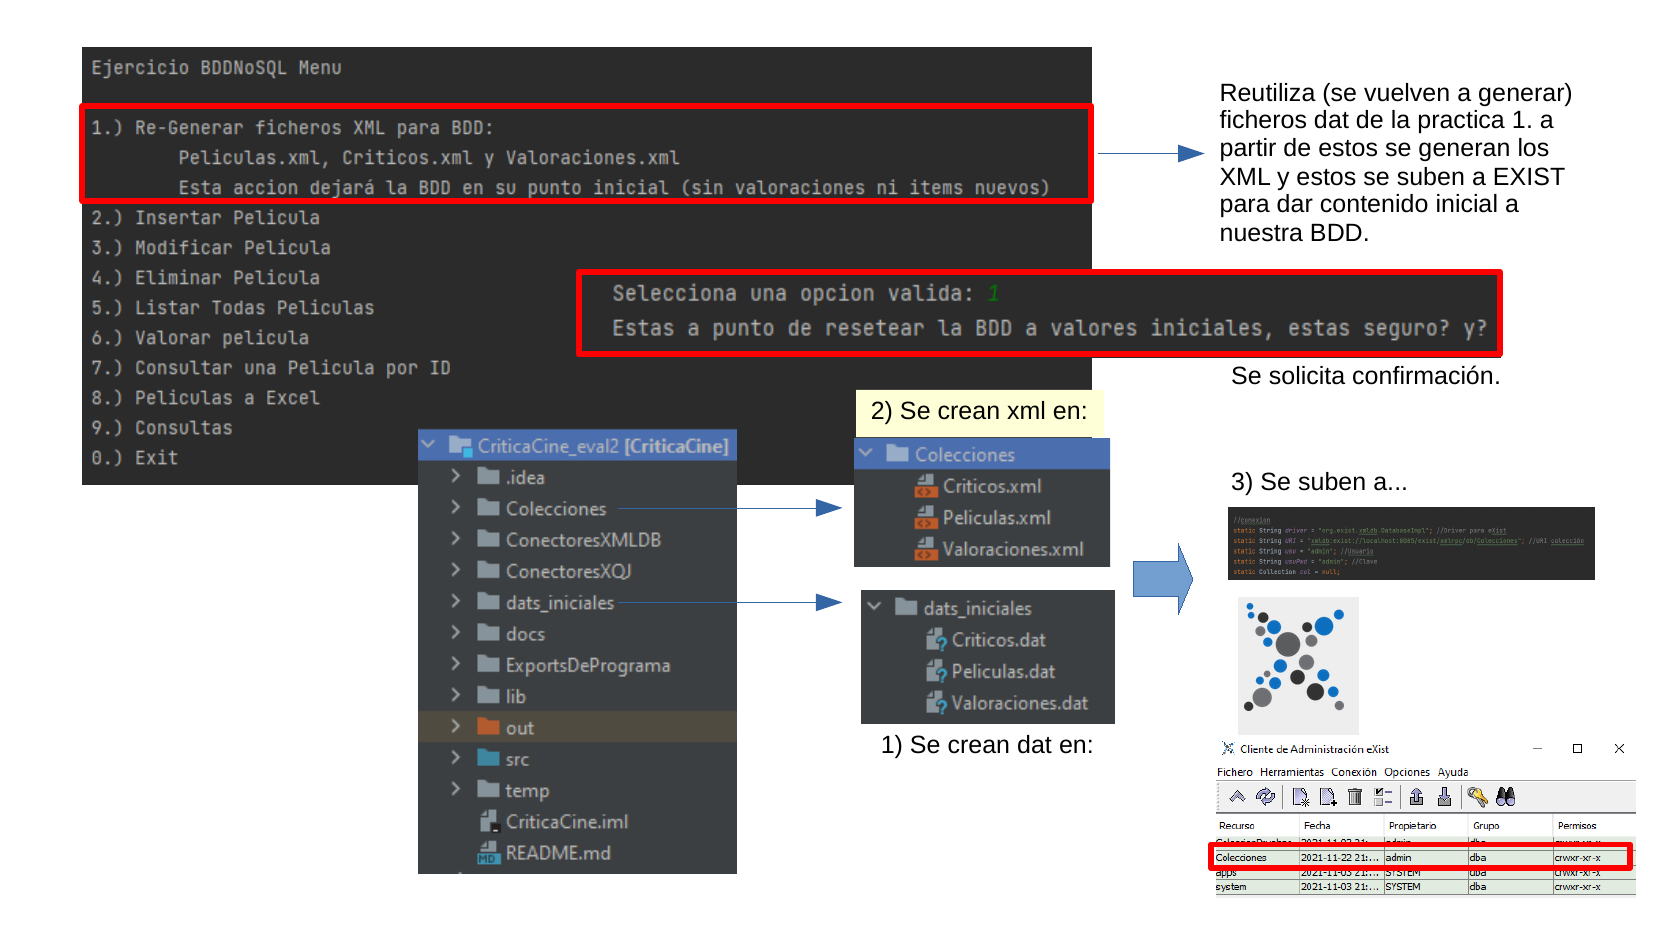

Reutiliza (se vuelven a generar) ficheros dat de la practica 1. a partir de estos se generan los XML y estos se suben a EXIST para dar contenido inicial a nuestra BDD.
Se solicita confirmación.
2) Se crean xml en:
3) Se suben a...
1) Se crean dat en: